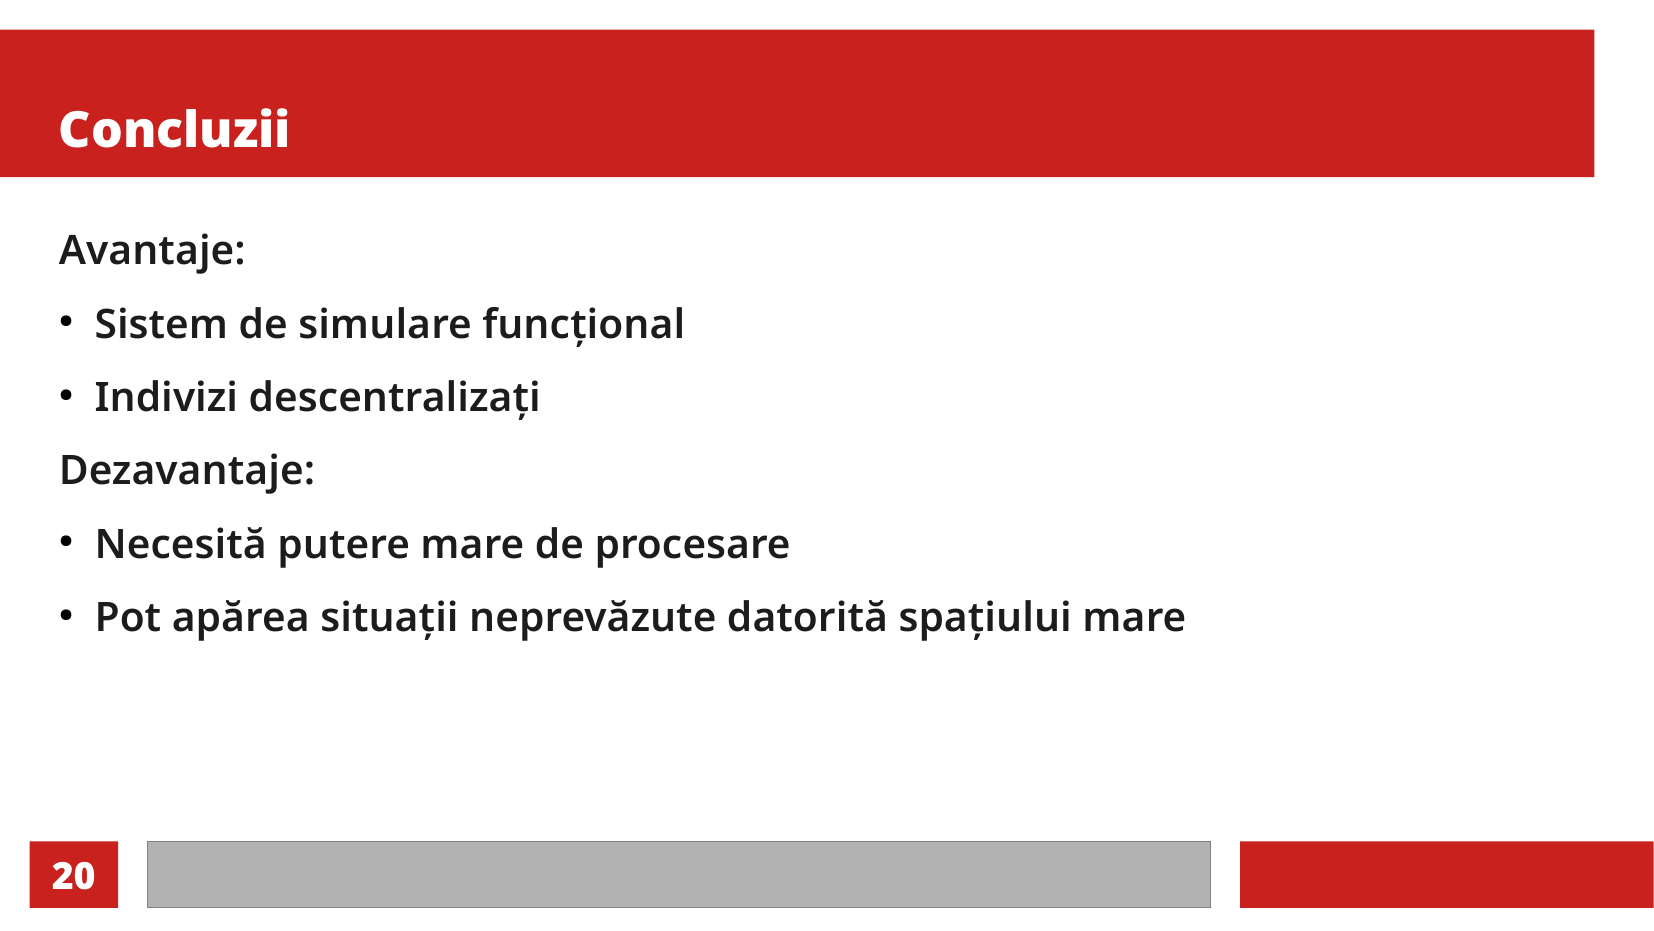

# Concluzii
Avantaje:
Sistem de simulare funcțional
Indivizi descentralizați
Dezavantaje:
Necesită putere mare de procesare
Pot apărea situații neprevăzute datorită spațiului mare
20